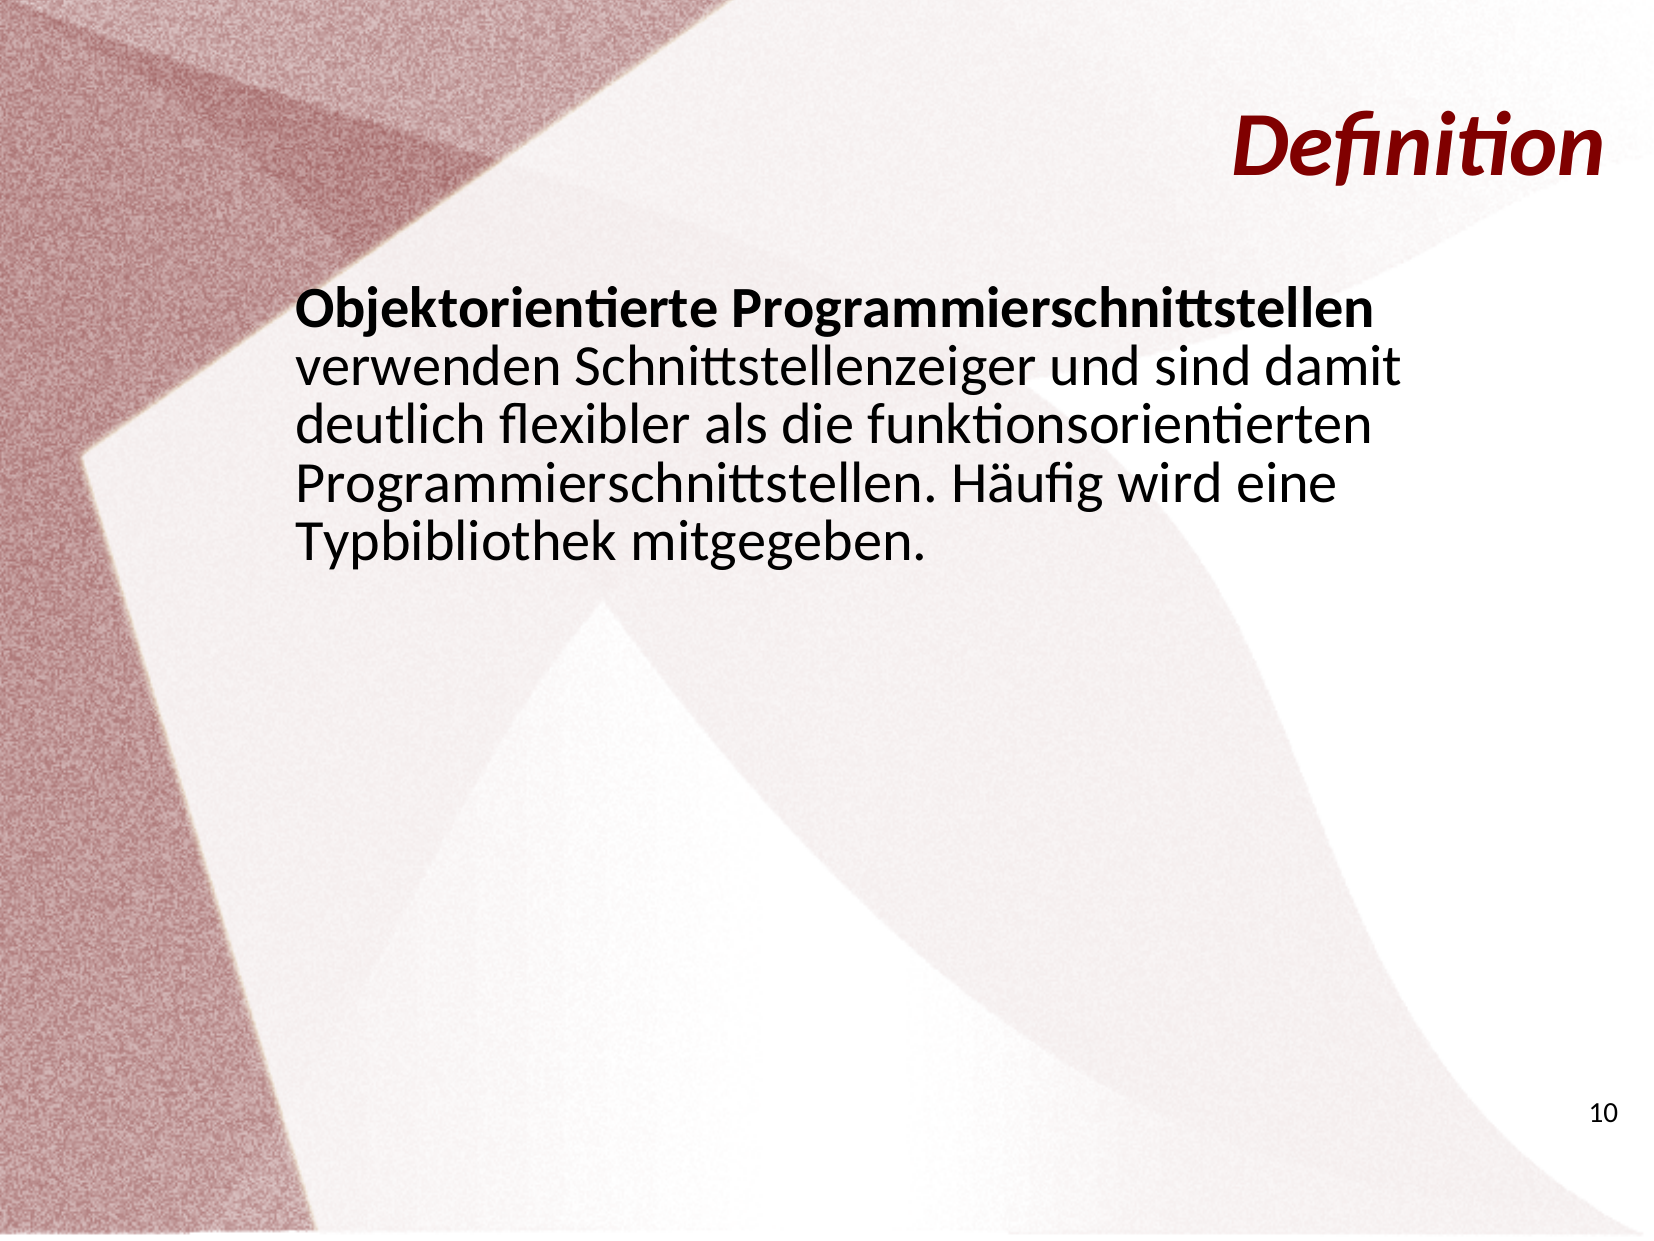

# Definition
Objektorientierte Programmierschnittstellen verwenden Schnittstellenzeiger und sind damit deutlich flexibler als die funktionsorientierten Programmierschnittstellen. Häufig wird eine Typbibliothek mitgegeben.
10